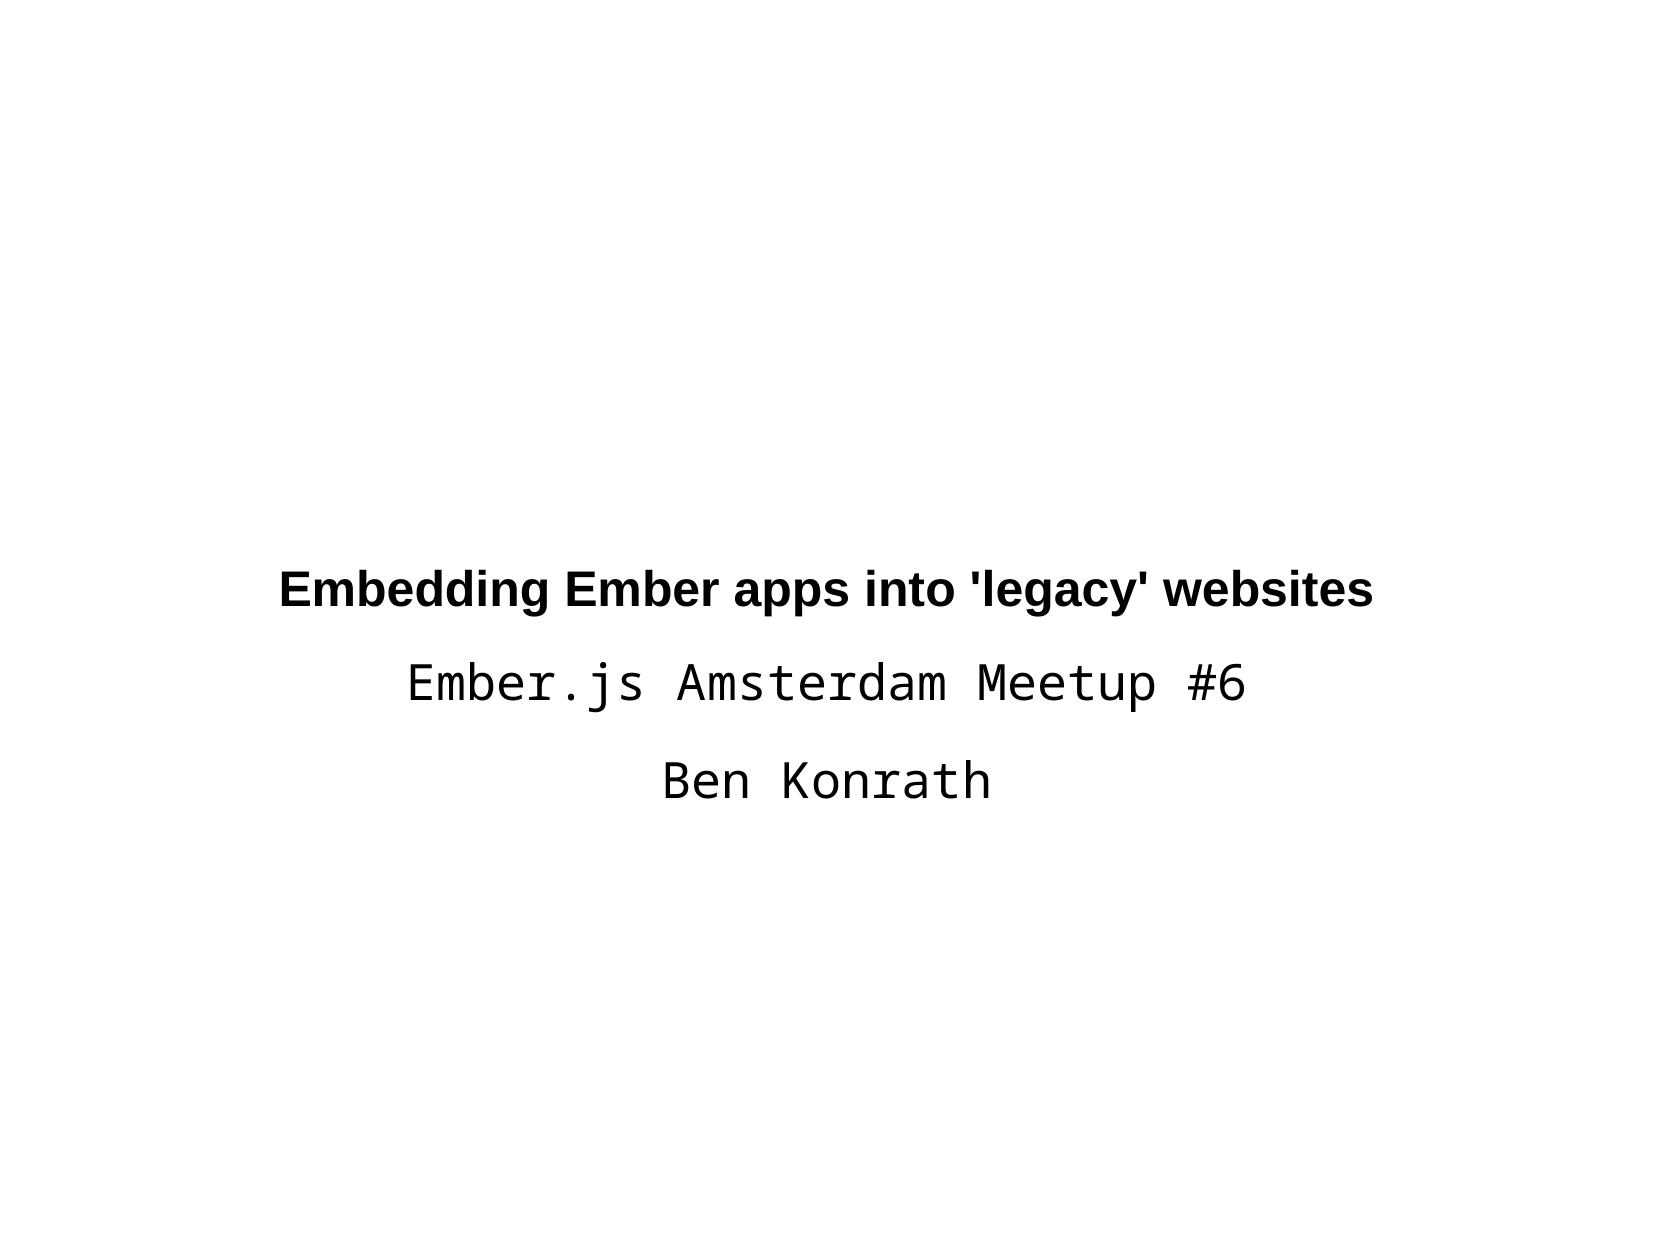

# Embedding Ember apps into 'legacy' websites
Ember.js Amsterdam Meetup #6
Ben Konrath